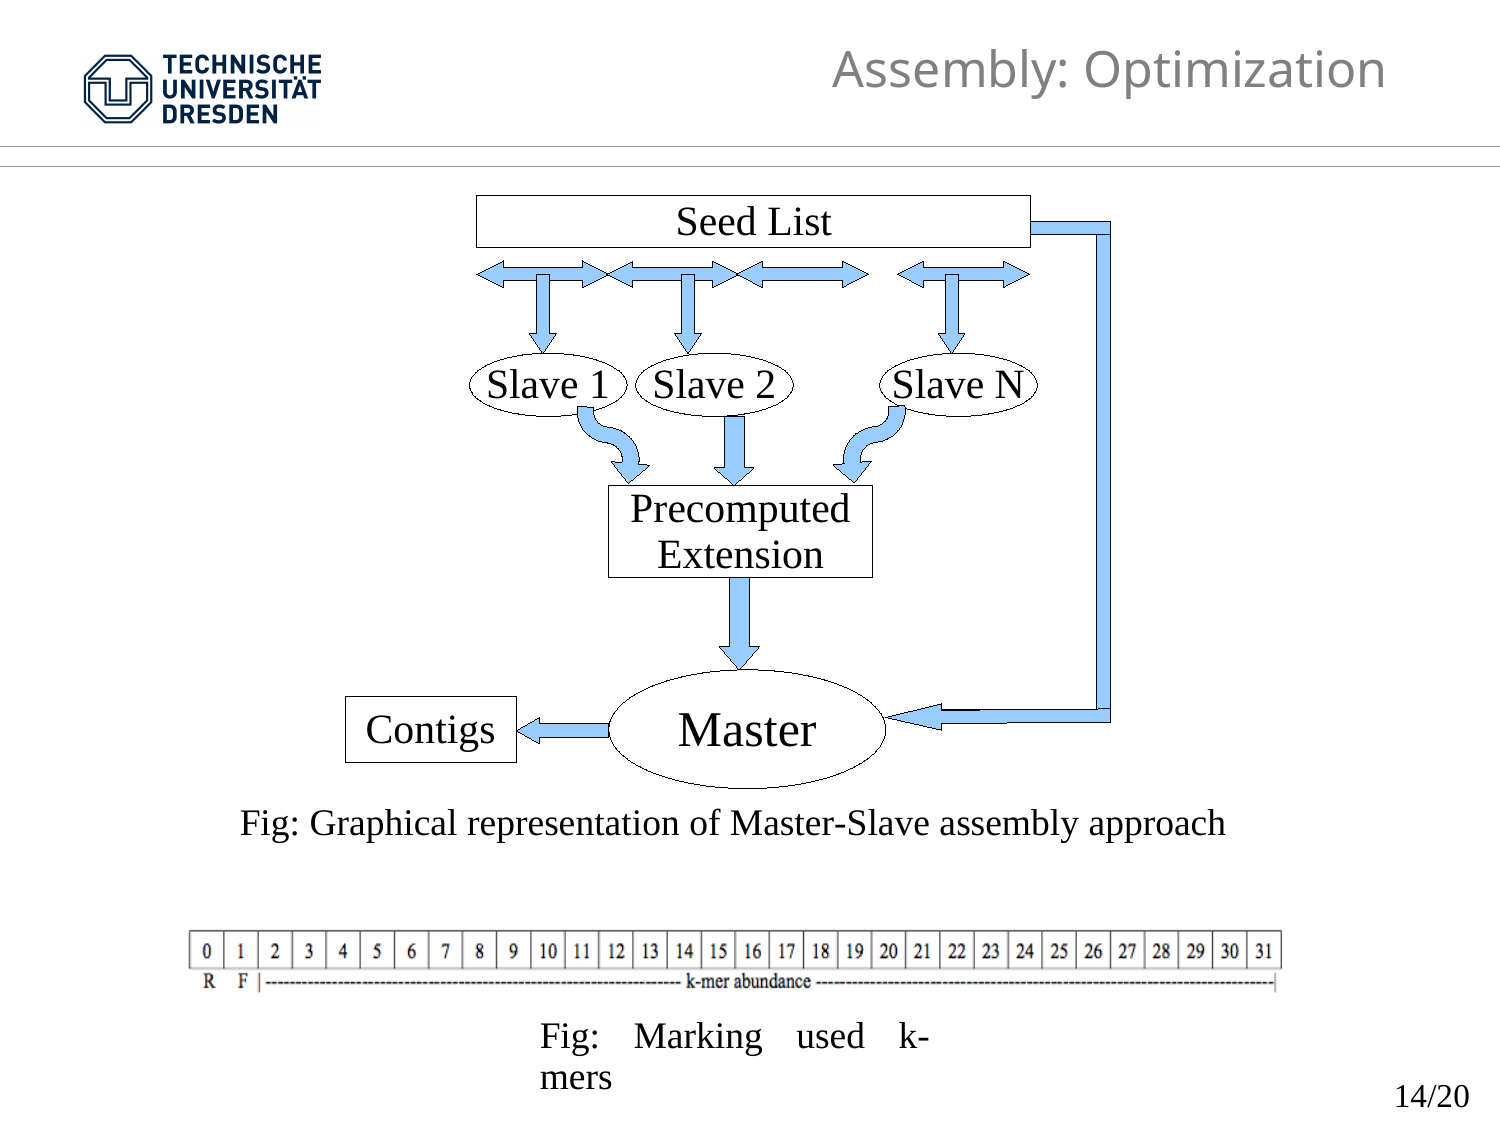

# Assembly: Optimization
Seed List
Slave 1
Slave 2
Slave N
Precomputed
Extension
Master
Contigs
Fig: Graphical representation of Master-Slave assembly approach
Fig: Marking used k-mers
14